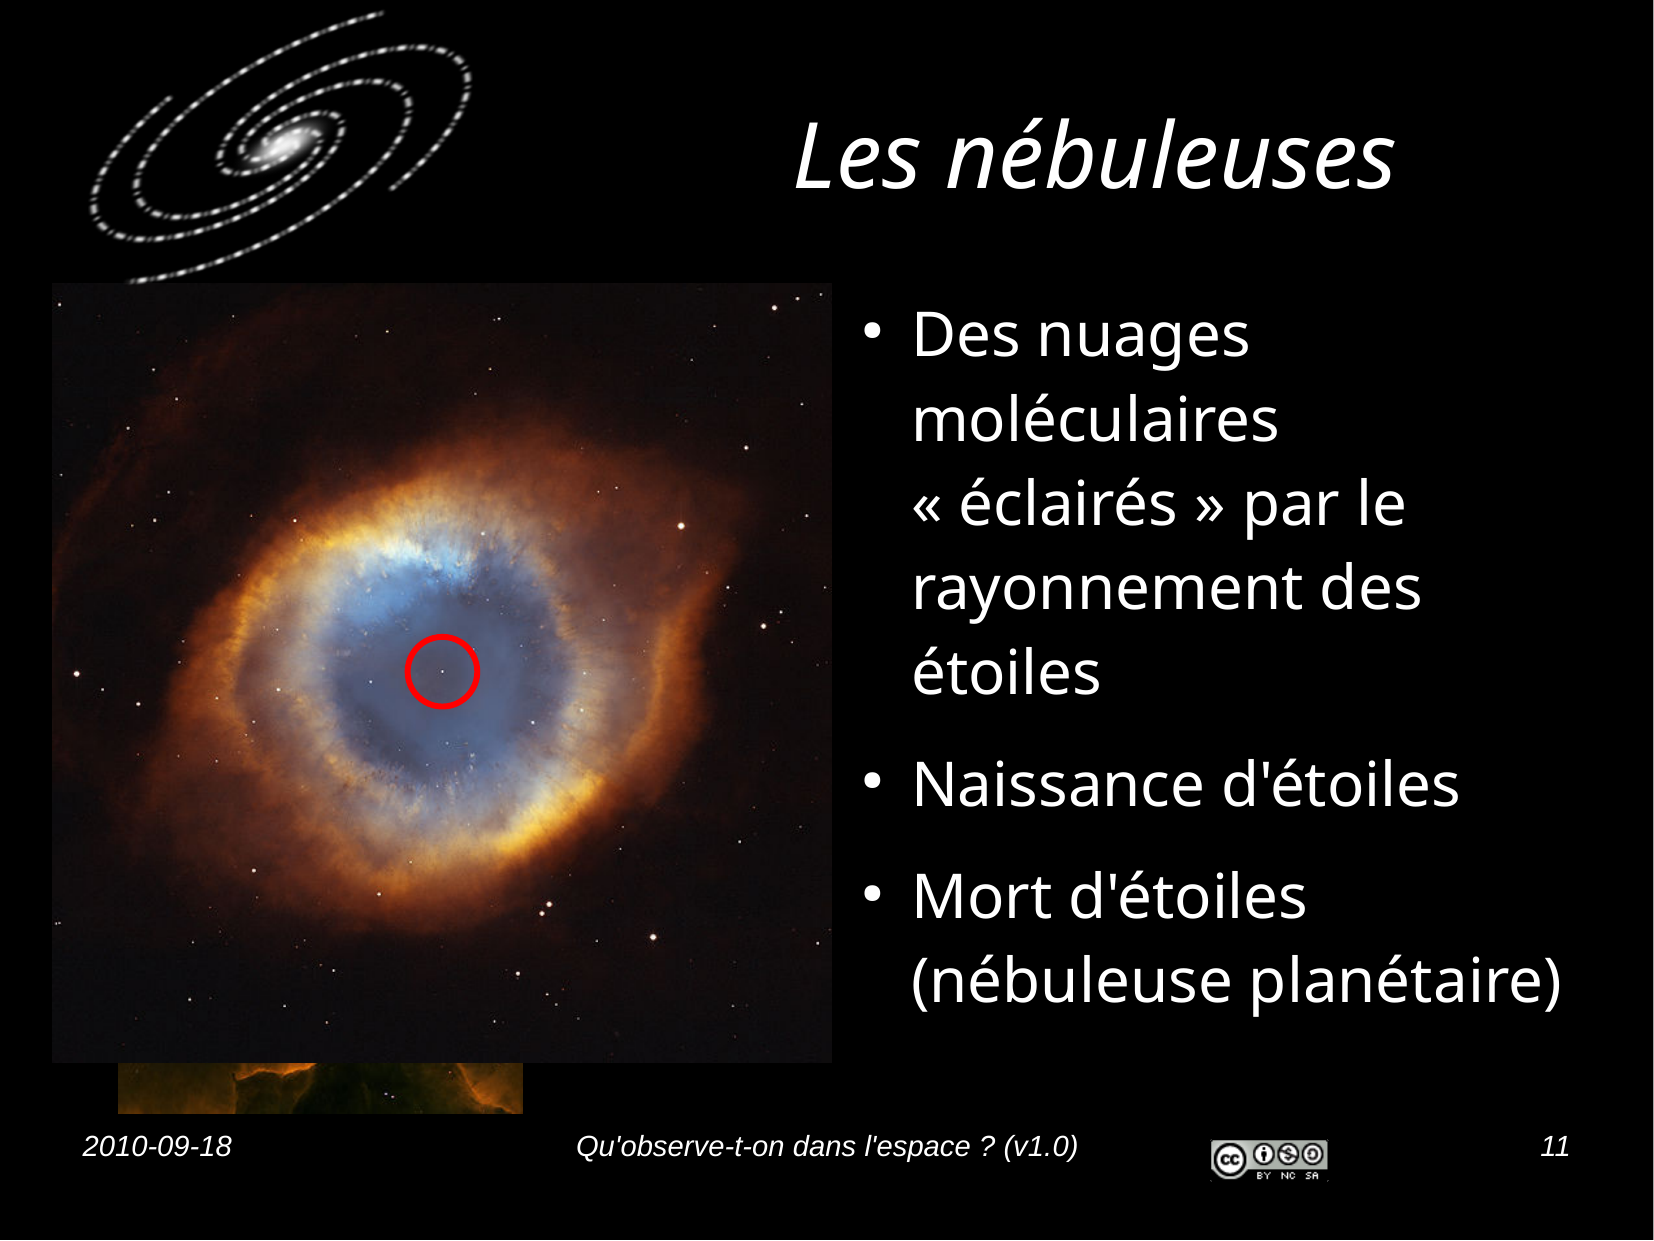

# Les nébuleuses
Des nuages moléculaires « éclairés » par le rayonnement des étoiles
Naissance d'étoiles
Mort d'étoiles (nébuleuse planétaire)
2010-09-18
Qu'observe-t-on dans l'espace ? (v1.0)
11